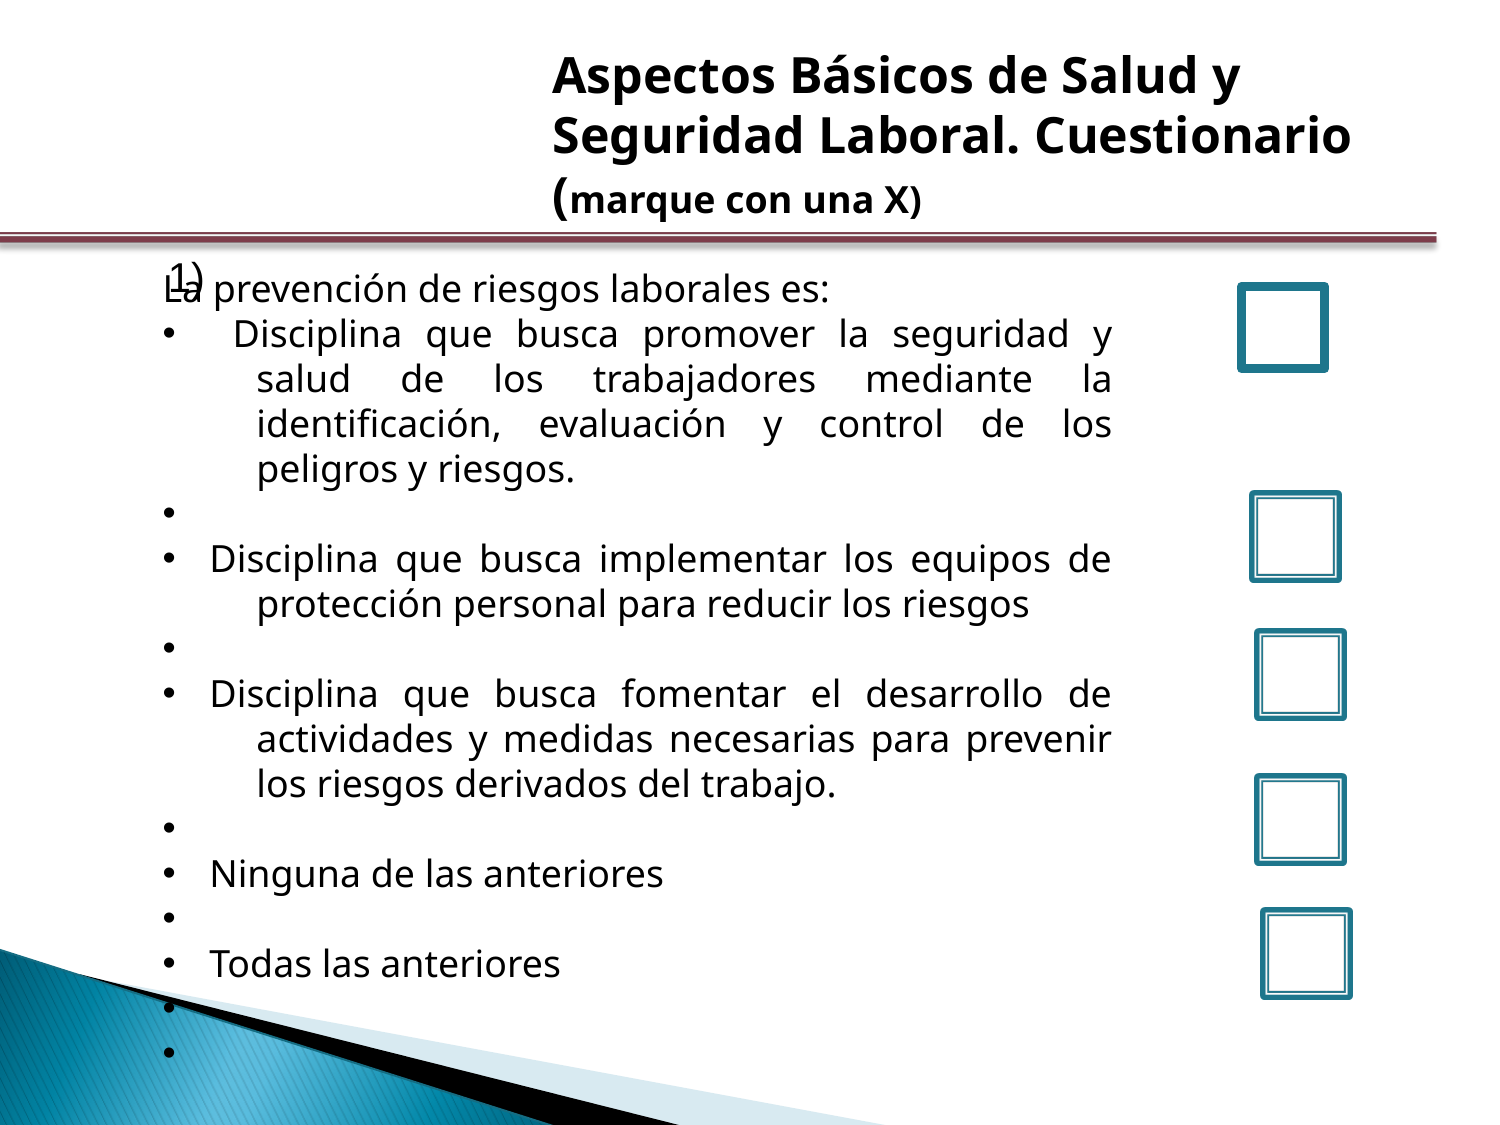

Aspectos Básicos de Salud y Seguridad Laboral. Cuestionario (marque con una X)
# 1)
La prevención de riesgos laborales es:
 Disciplina que busca promover la seguridad y salud de los trabajadores mediante la identificación, evaluación y control de los peligros y riesgos.
Disciplina que busca implementar los equipos de protección personal para reducir los riesgos
Disciplina que busca fomentar el desarrollo de actividades y medidas necesarias para prevenir los riesgos derivados del trabajo.
Ninguna de las anteriores
Todas las anteriores